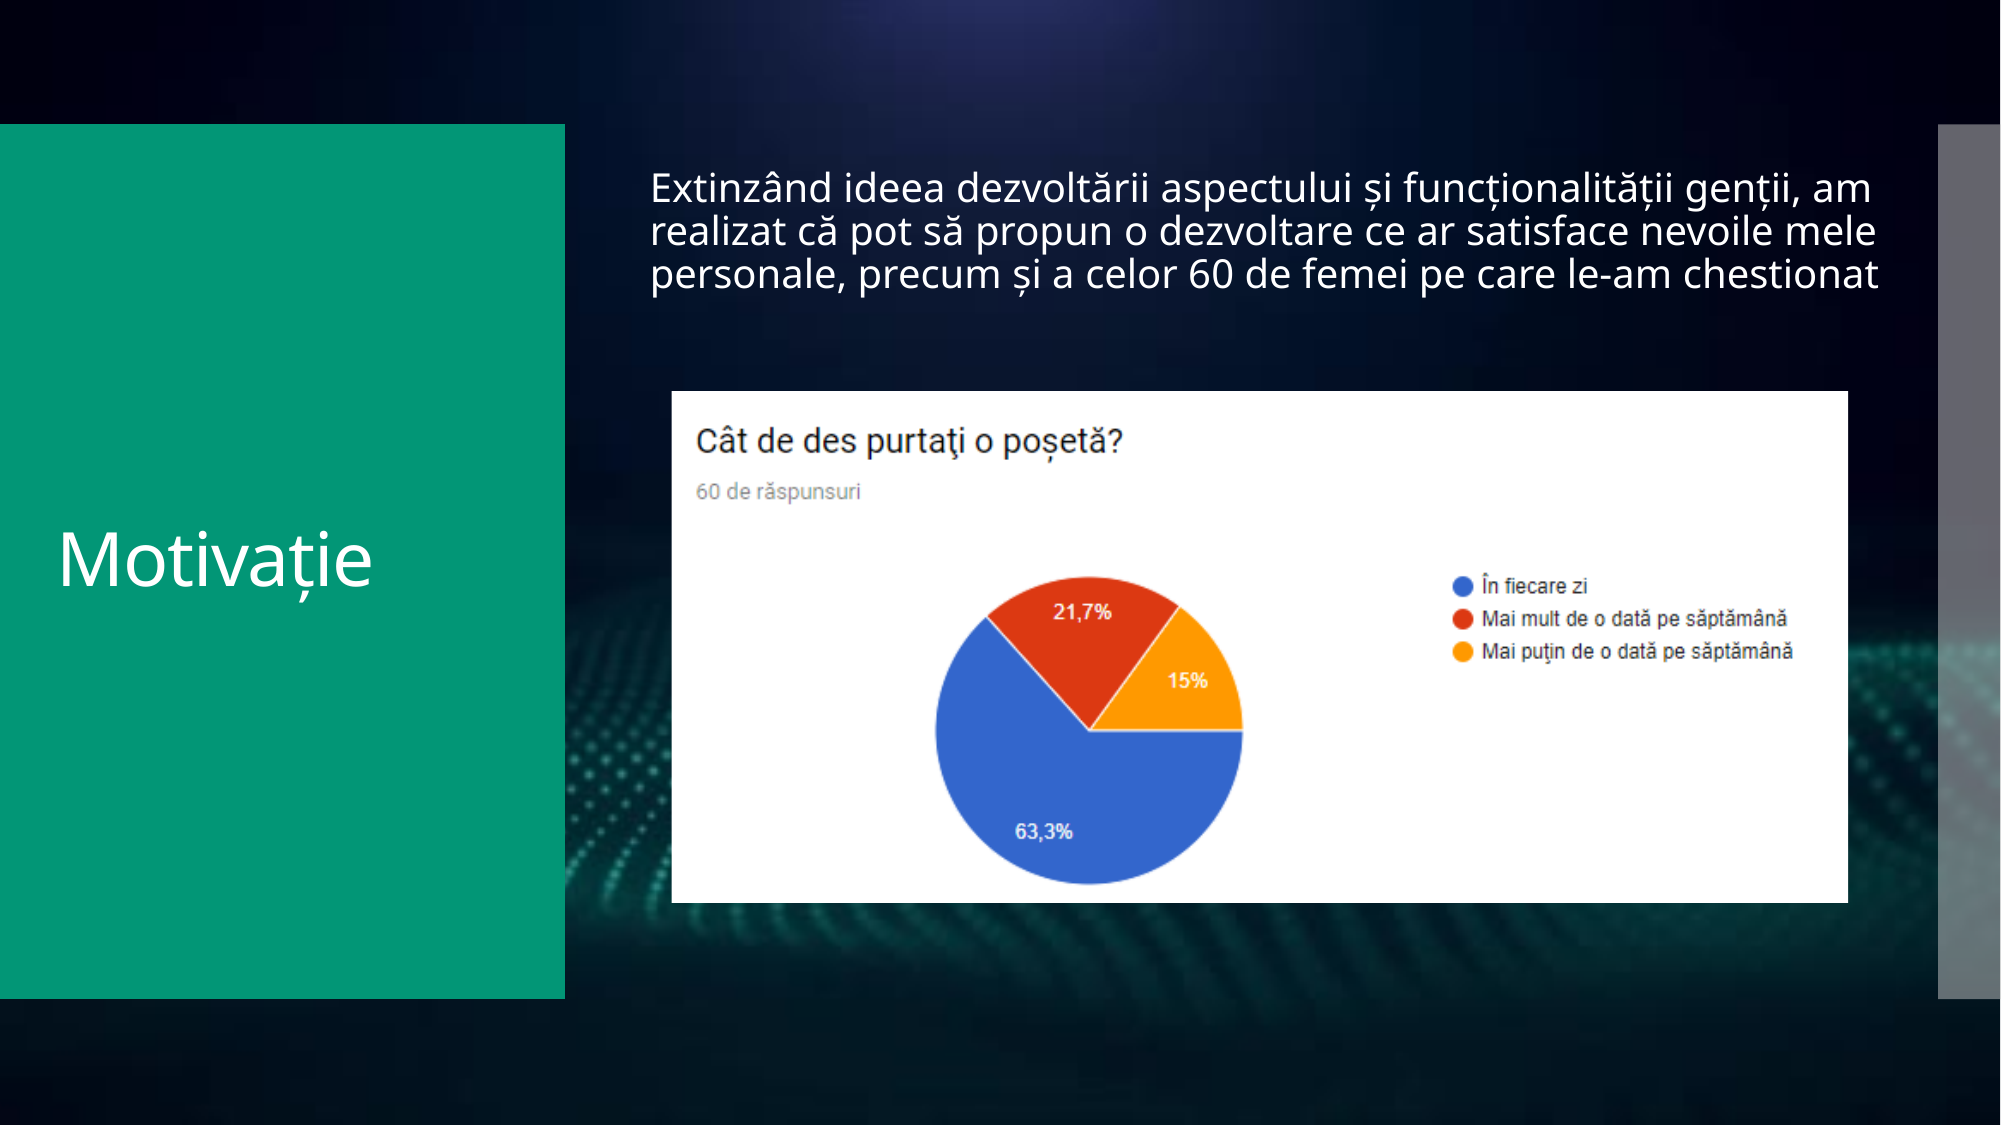

Extinzând ideea dezvoltării aspectului şi funcţionalităţii genţii, am realizat că pot să propun o dezvoltare ce ar satisface nevoile mele personale, precum şi a celor 60 de femei pe care le-am chestionat
# Motivaţie